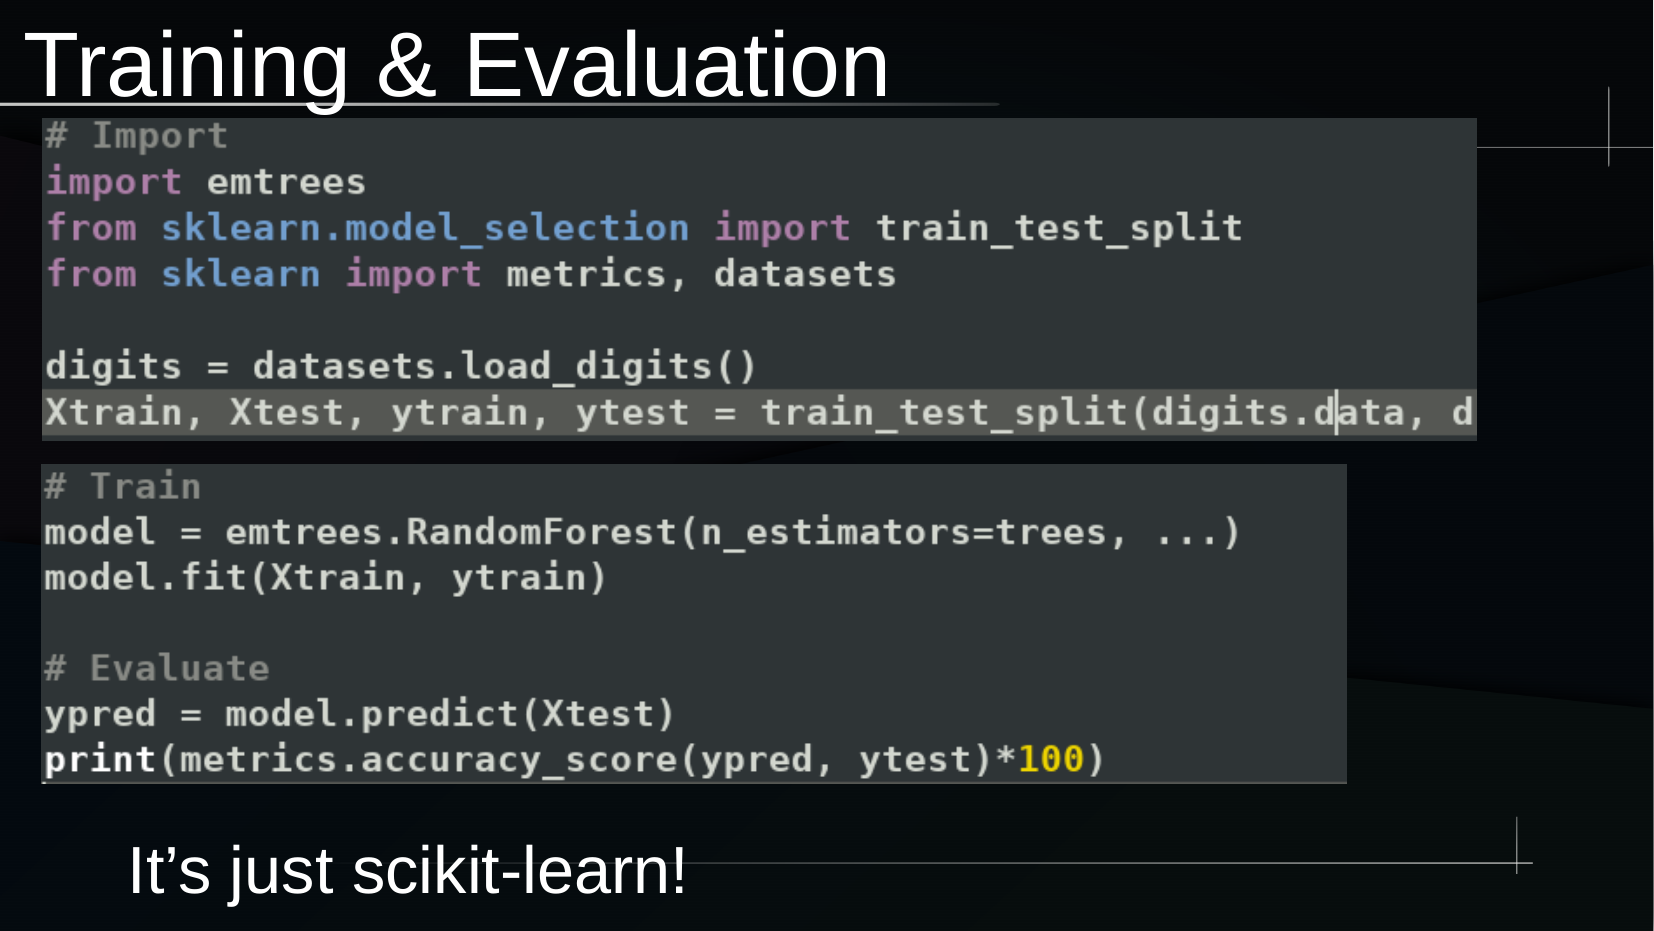

# Training & Evaluation
It’s just scikit-learn!